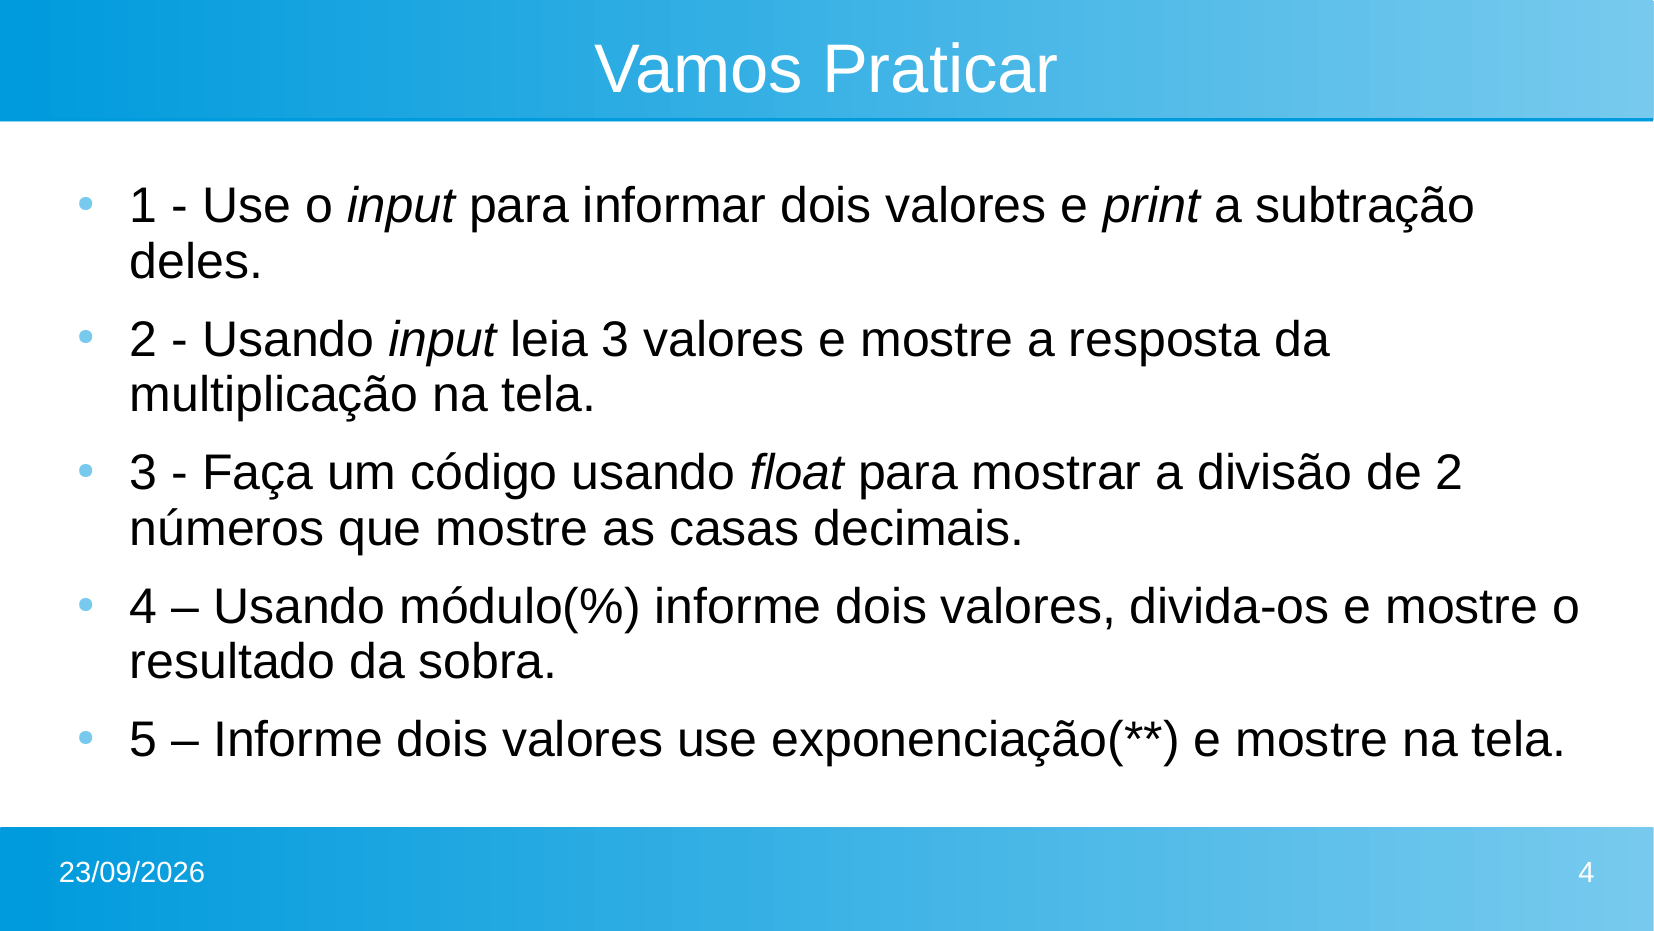

# Vamos Praticar
1 - Use o input para informar dois valores e print a subtração deles.
2 - Usando input leia 3 valores e mostre a resposta da multiplicação na tela.
3 - Faça um código usando float para mostrar a divisão de 2 números que mostre as casas decimais.
4 – Usando módulo(%) informe dois valores, divida-os e mostre o resultado da sobra.
5 – Informe dois valores use exponenciação(**) e mostre na tela.
4